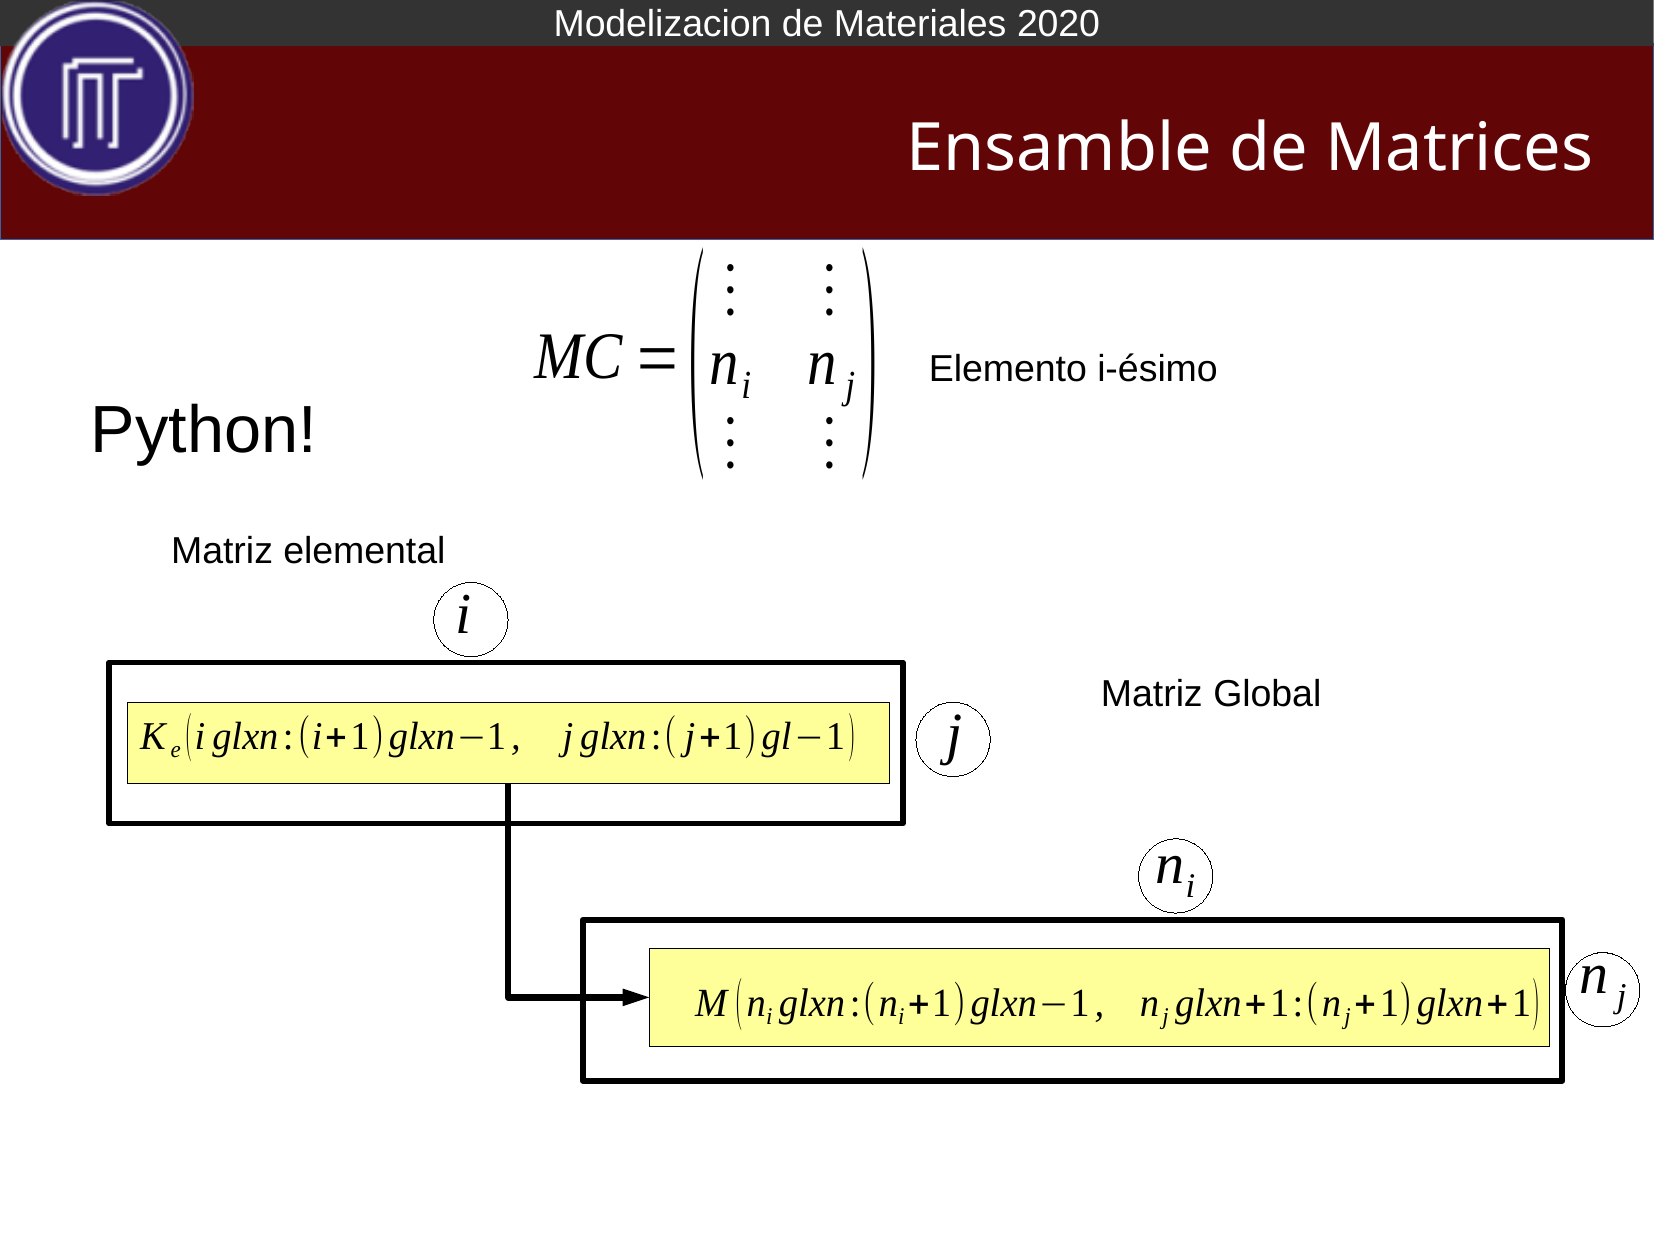

# Ensamble de Matrices
Elemento i-ésimo
Python!
Matriz elemental
Matriz Global